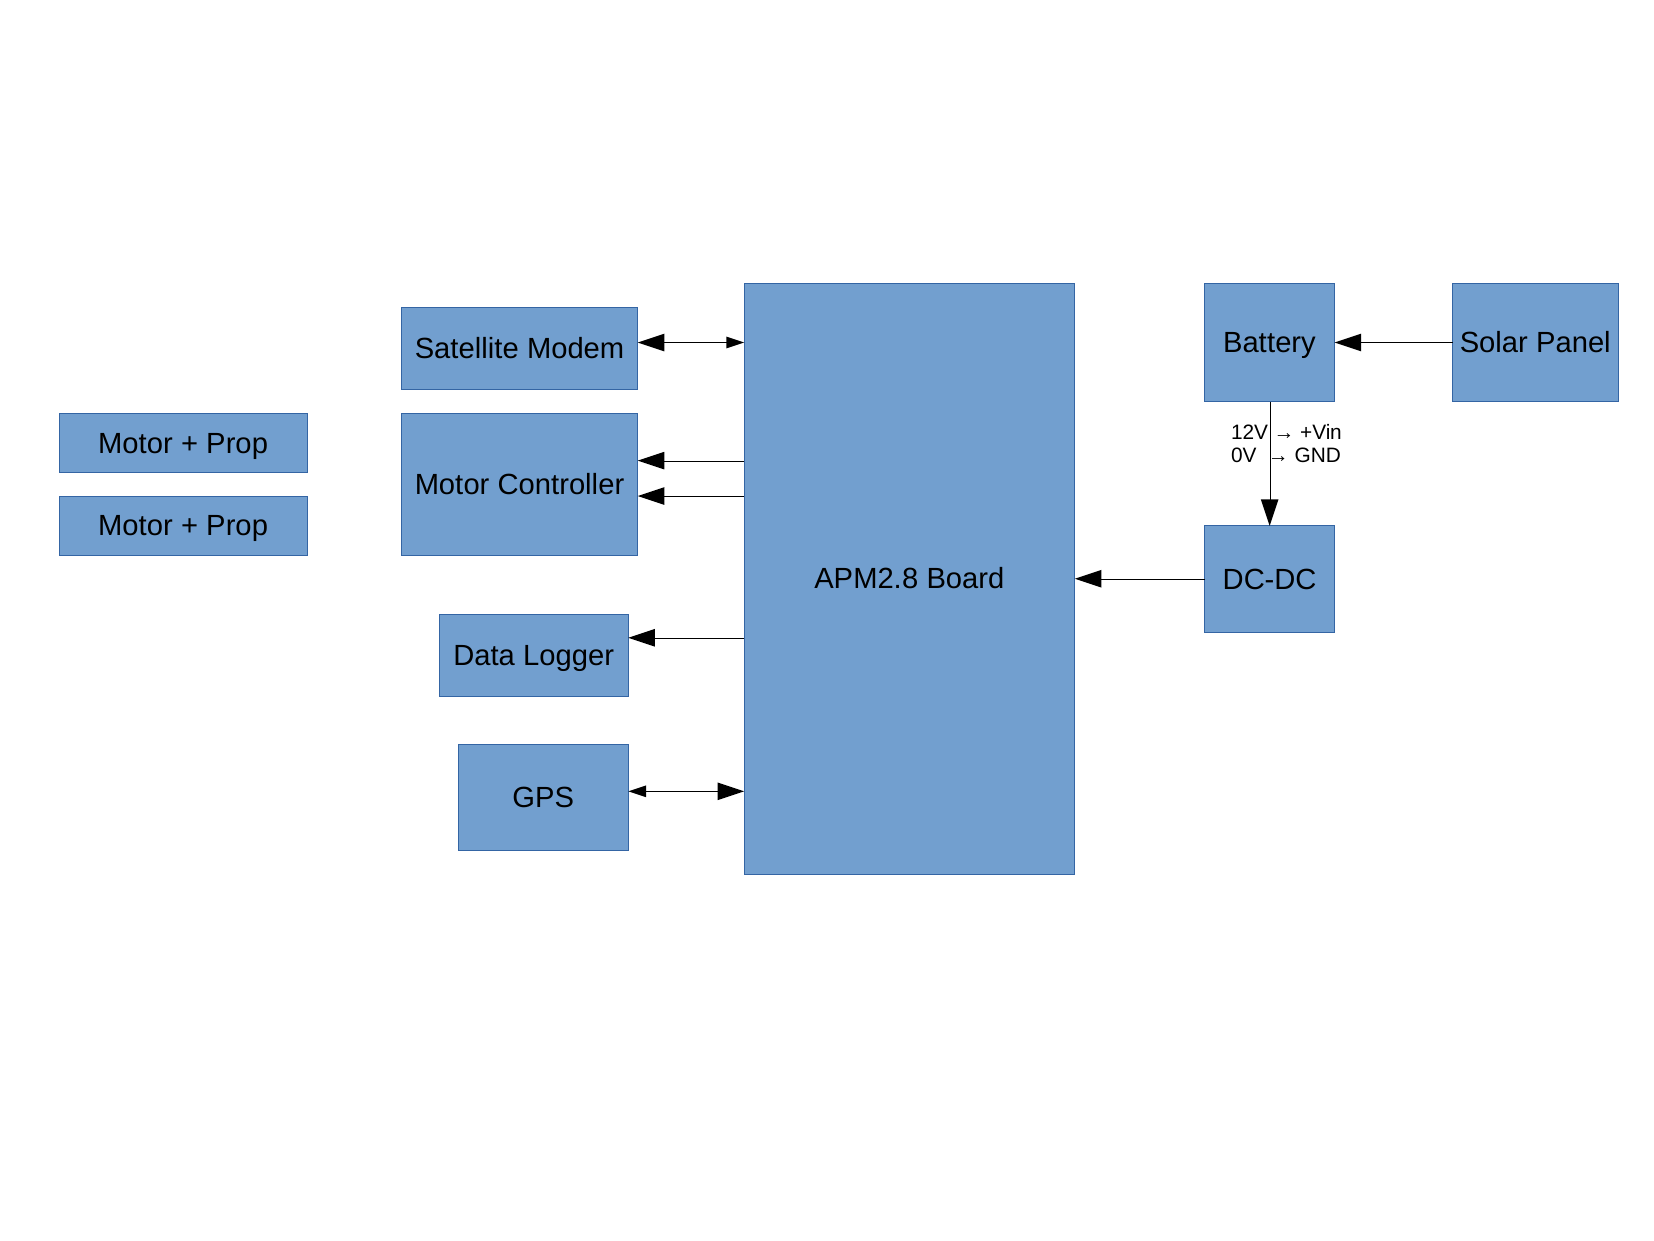

APM2.8 Board
Battery
Solar Panel
Satellite Modem
Motor + Prop
Motor Controller
12V → +Vin
0V → GND
Motor + Prop
DC-DC
Data Logger
GPS